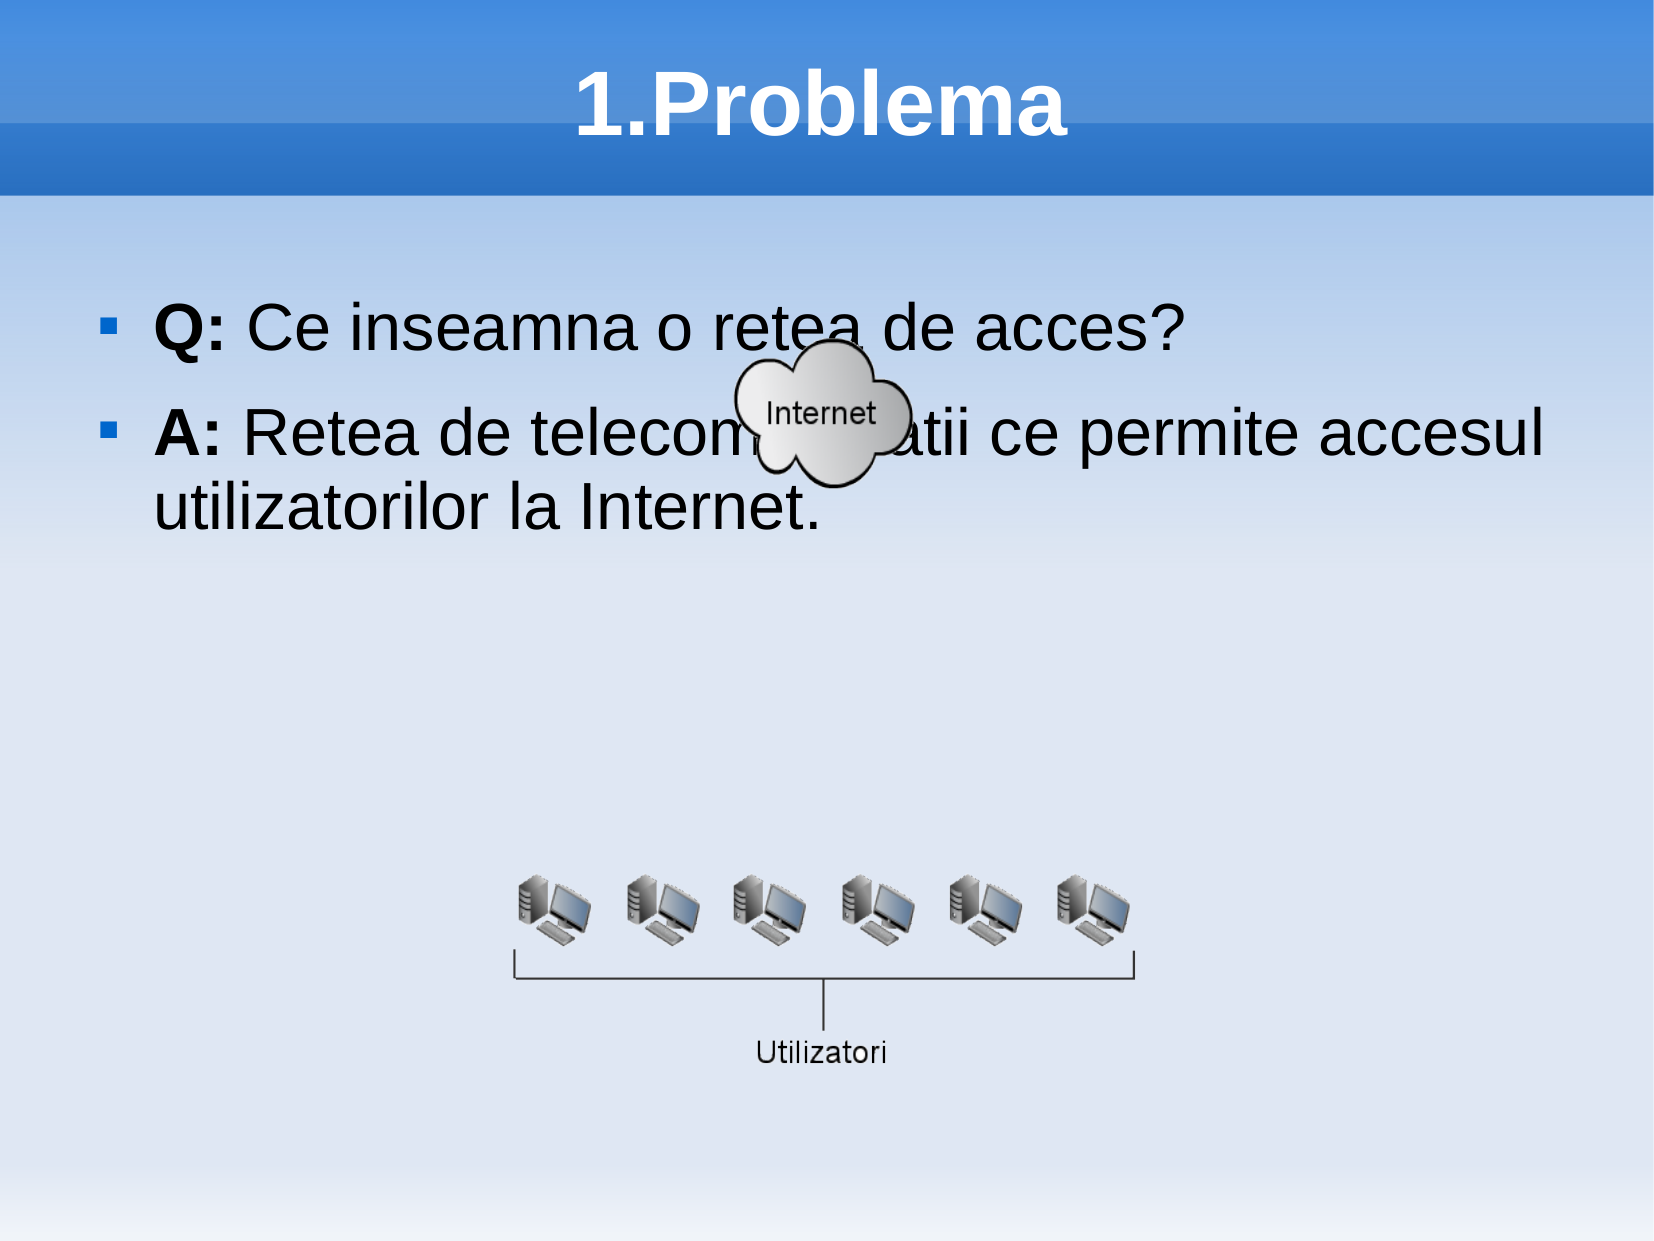

# 1.Problema
Q: Ce inseamna o retea de acces?
A: Retea de telecomunicatii ce permite accesul utilizatorilor la Internet.